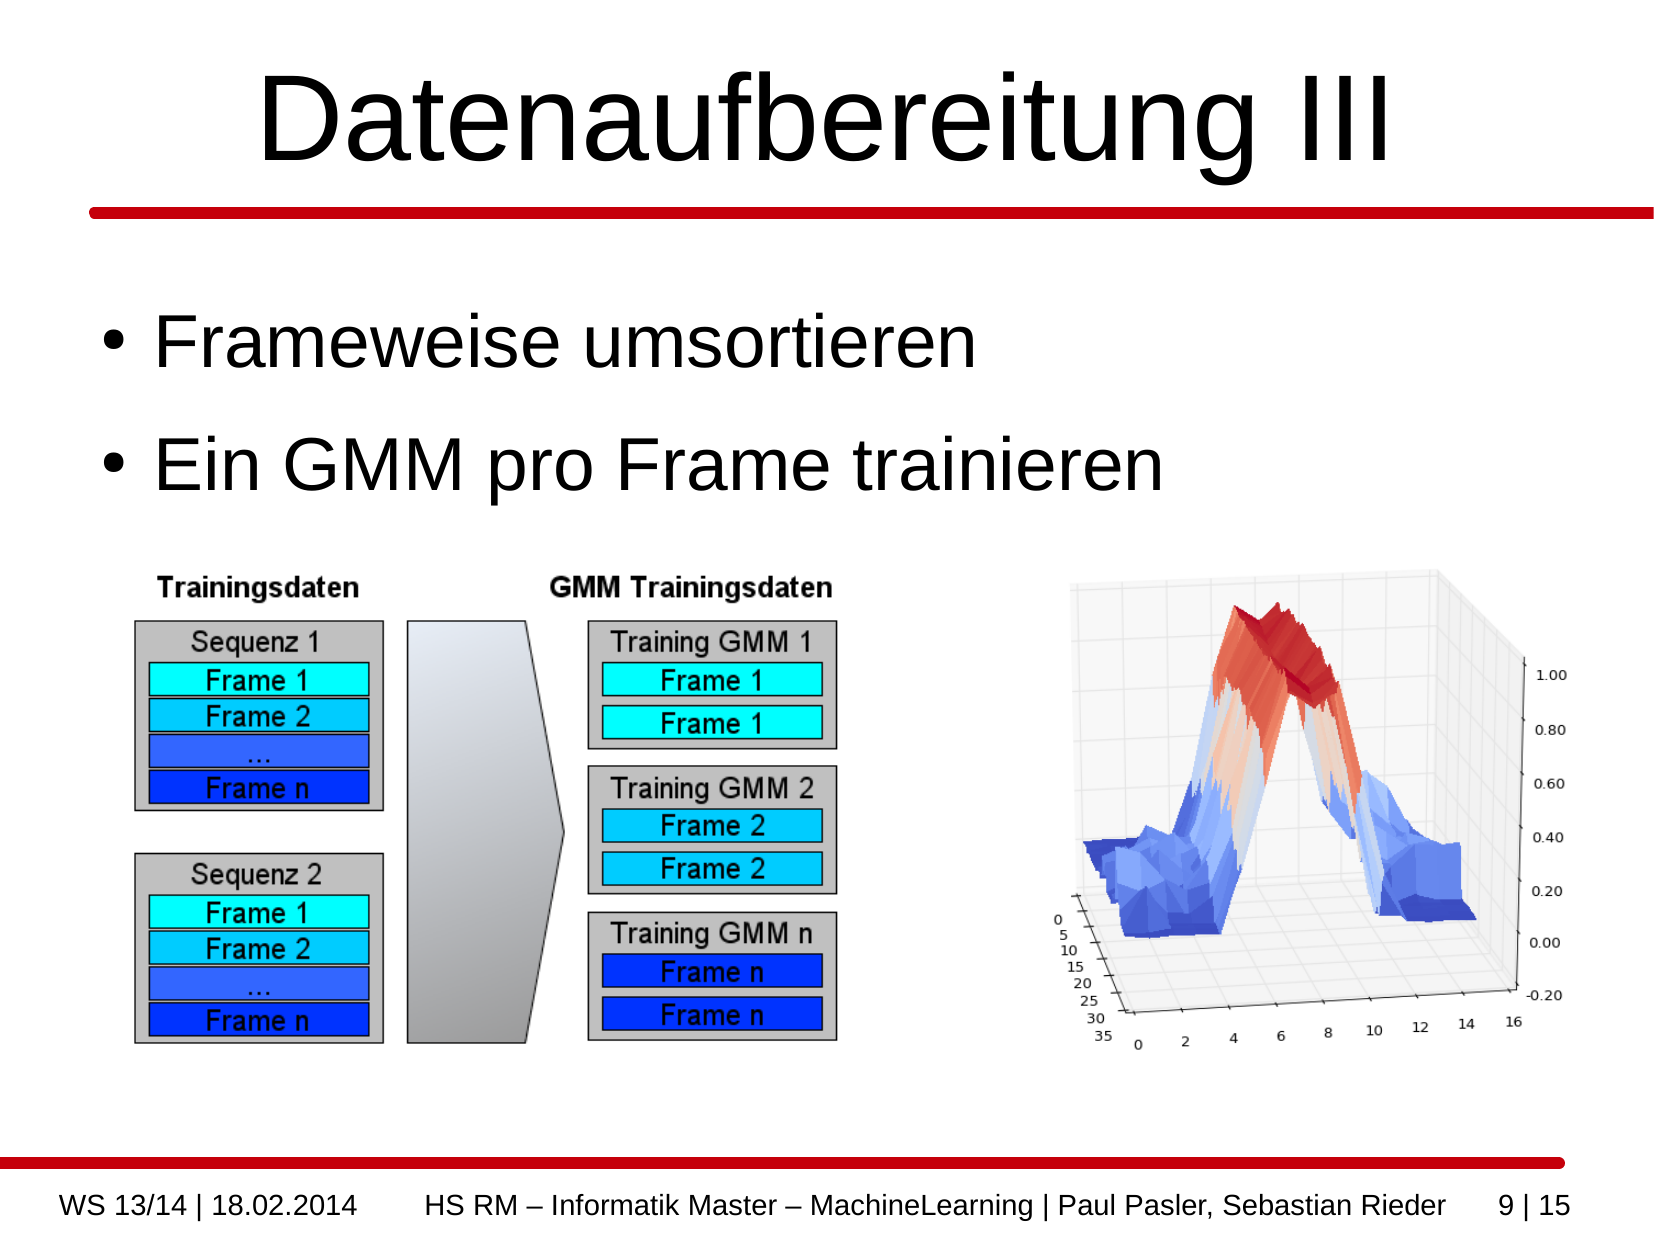

# Datenaufbereitung III
Frameweise umsortieren
Ein GMM pro Frame trainieren
18.02.2014
9